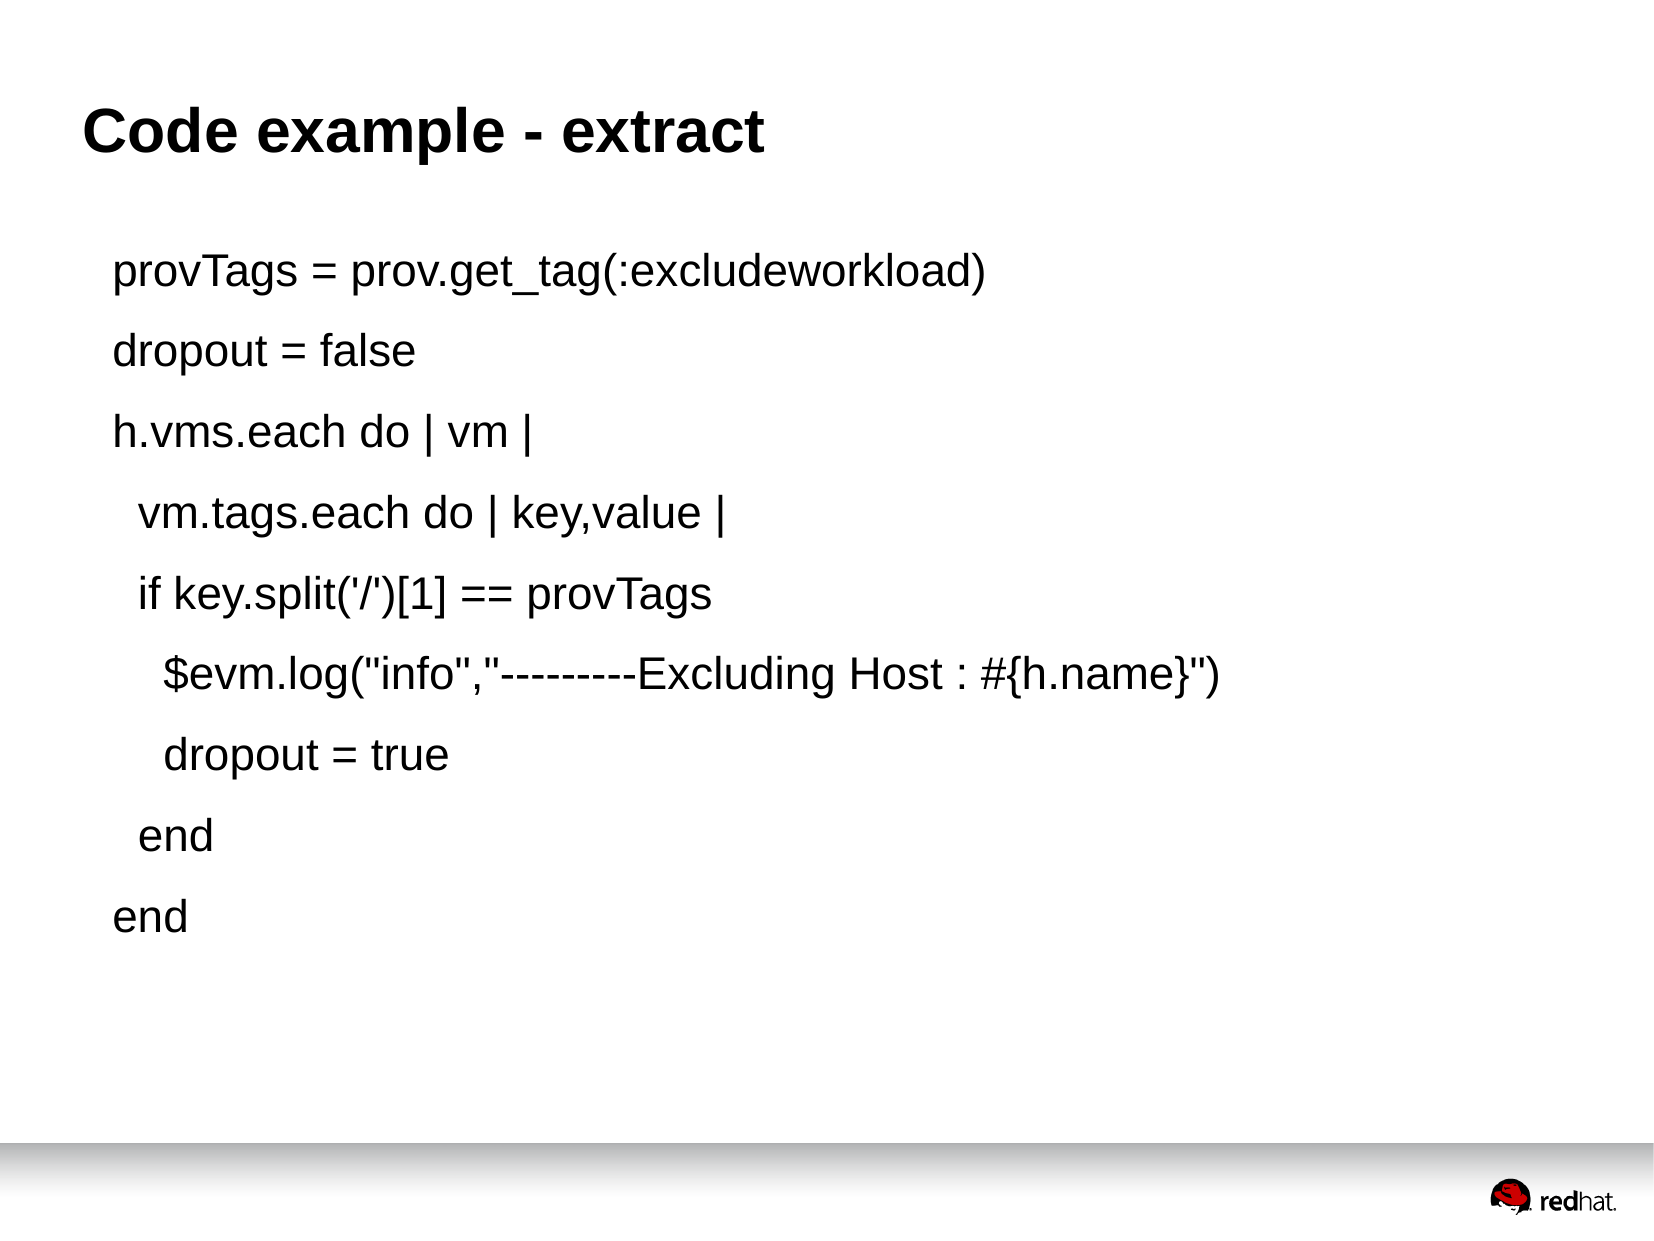

# Code example - extract
 provTags = prov.get_tag(:excludeworkload)
 dropout = false
 h.vms.each do | vm |
 vm.tags.each do | key,value |
 if key.split('/')[1] == provTags
 $evm.log("info","---------Excluding Host : #{h.name}")
 dropout = true
 end
 end